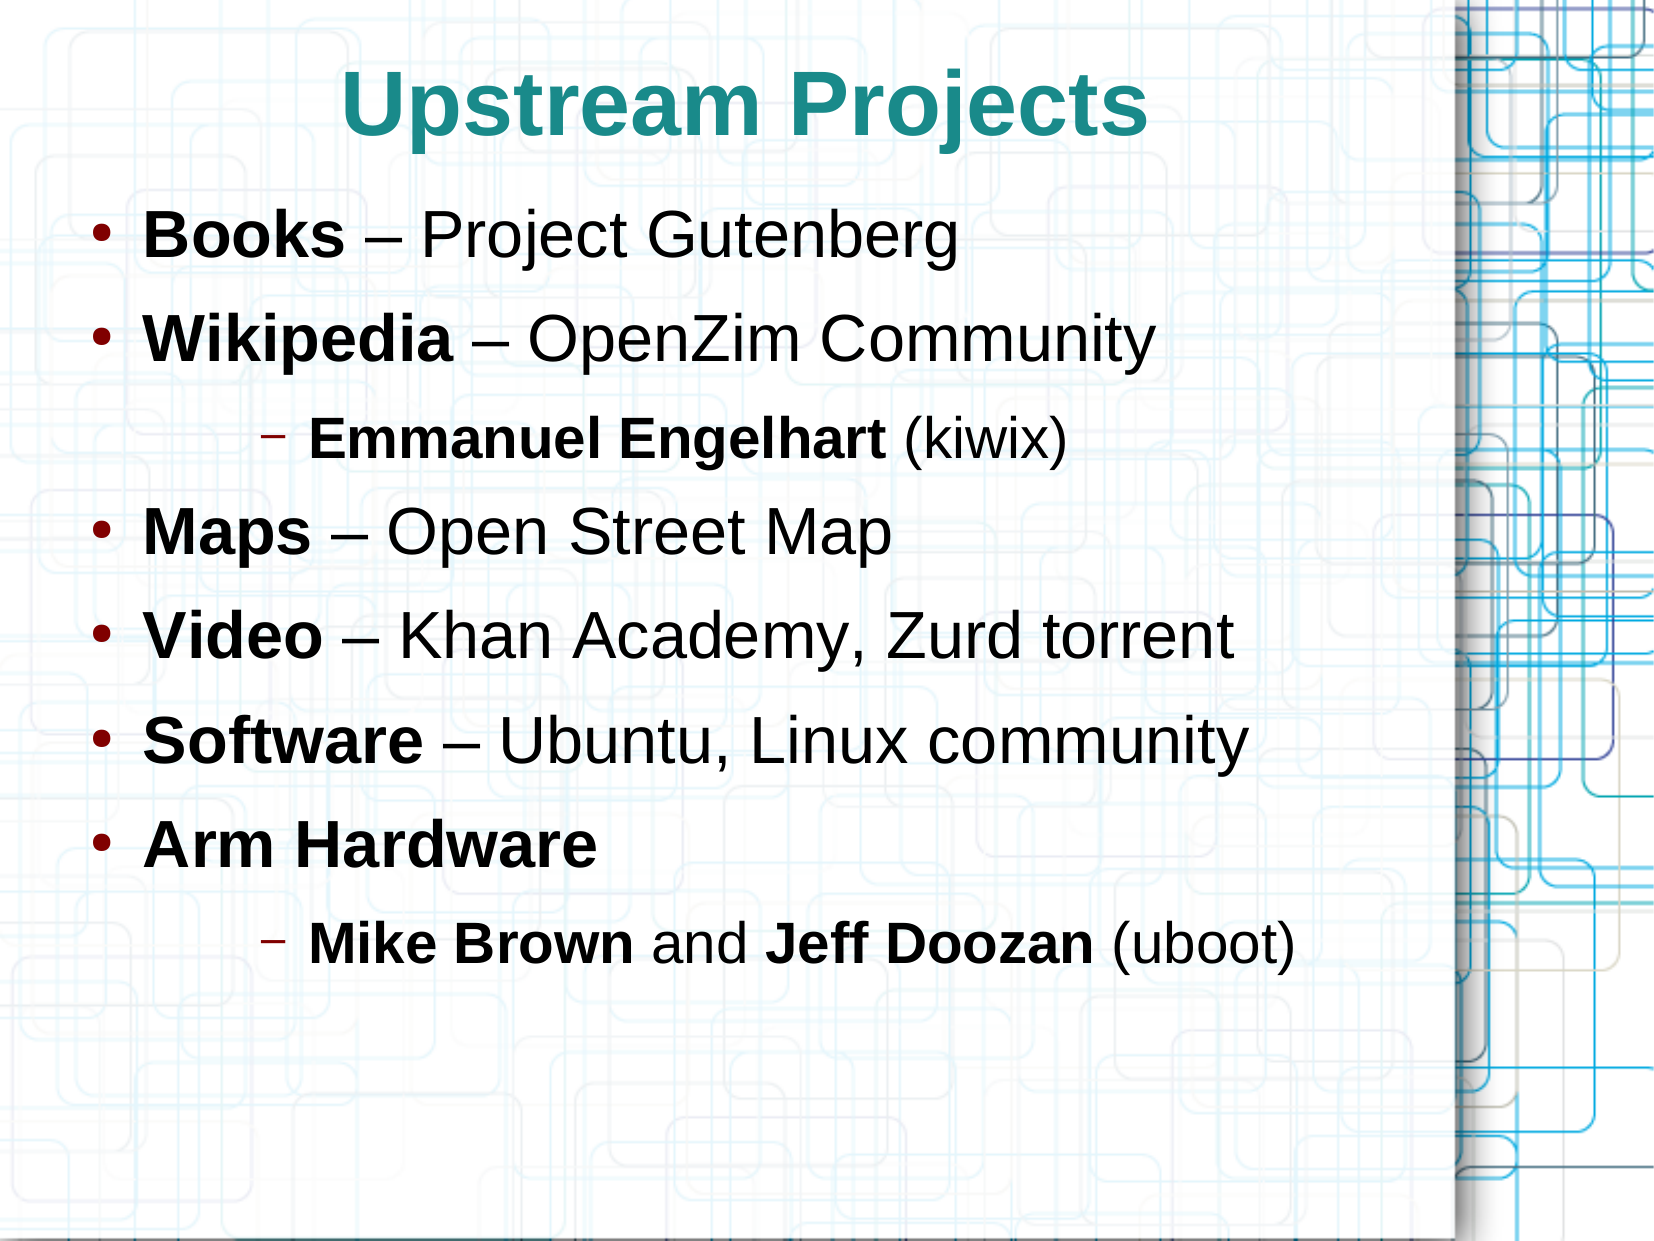

# Upstream Projects
Books – Project Gutenberg
Wikipedia – OpenZim Community
Emmanuel Engelhart (kiwix)
Maps – Open Street Map
Video – Khan Academy, Zurd torrent
Software – Ubuntu, Linux community
Arm Hardware
Mike Brown and Jeff Doozan (uboot)